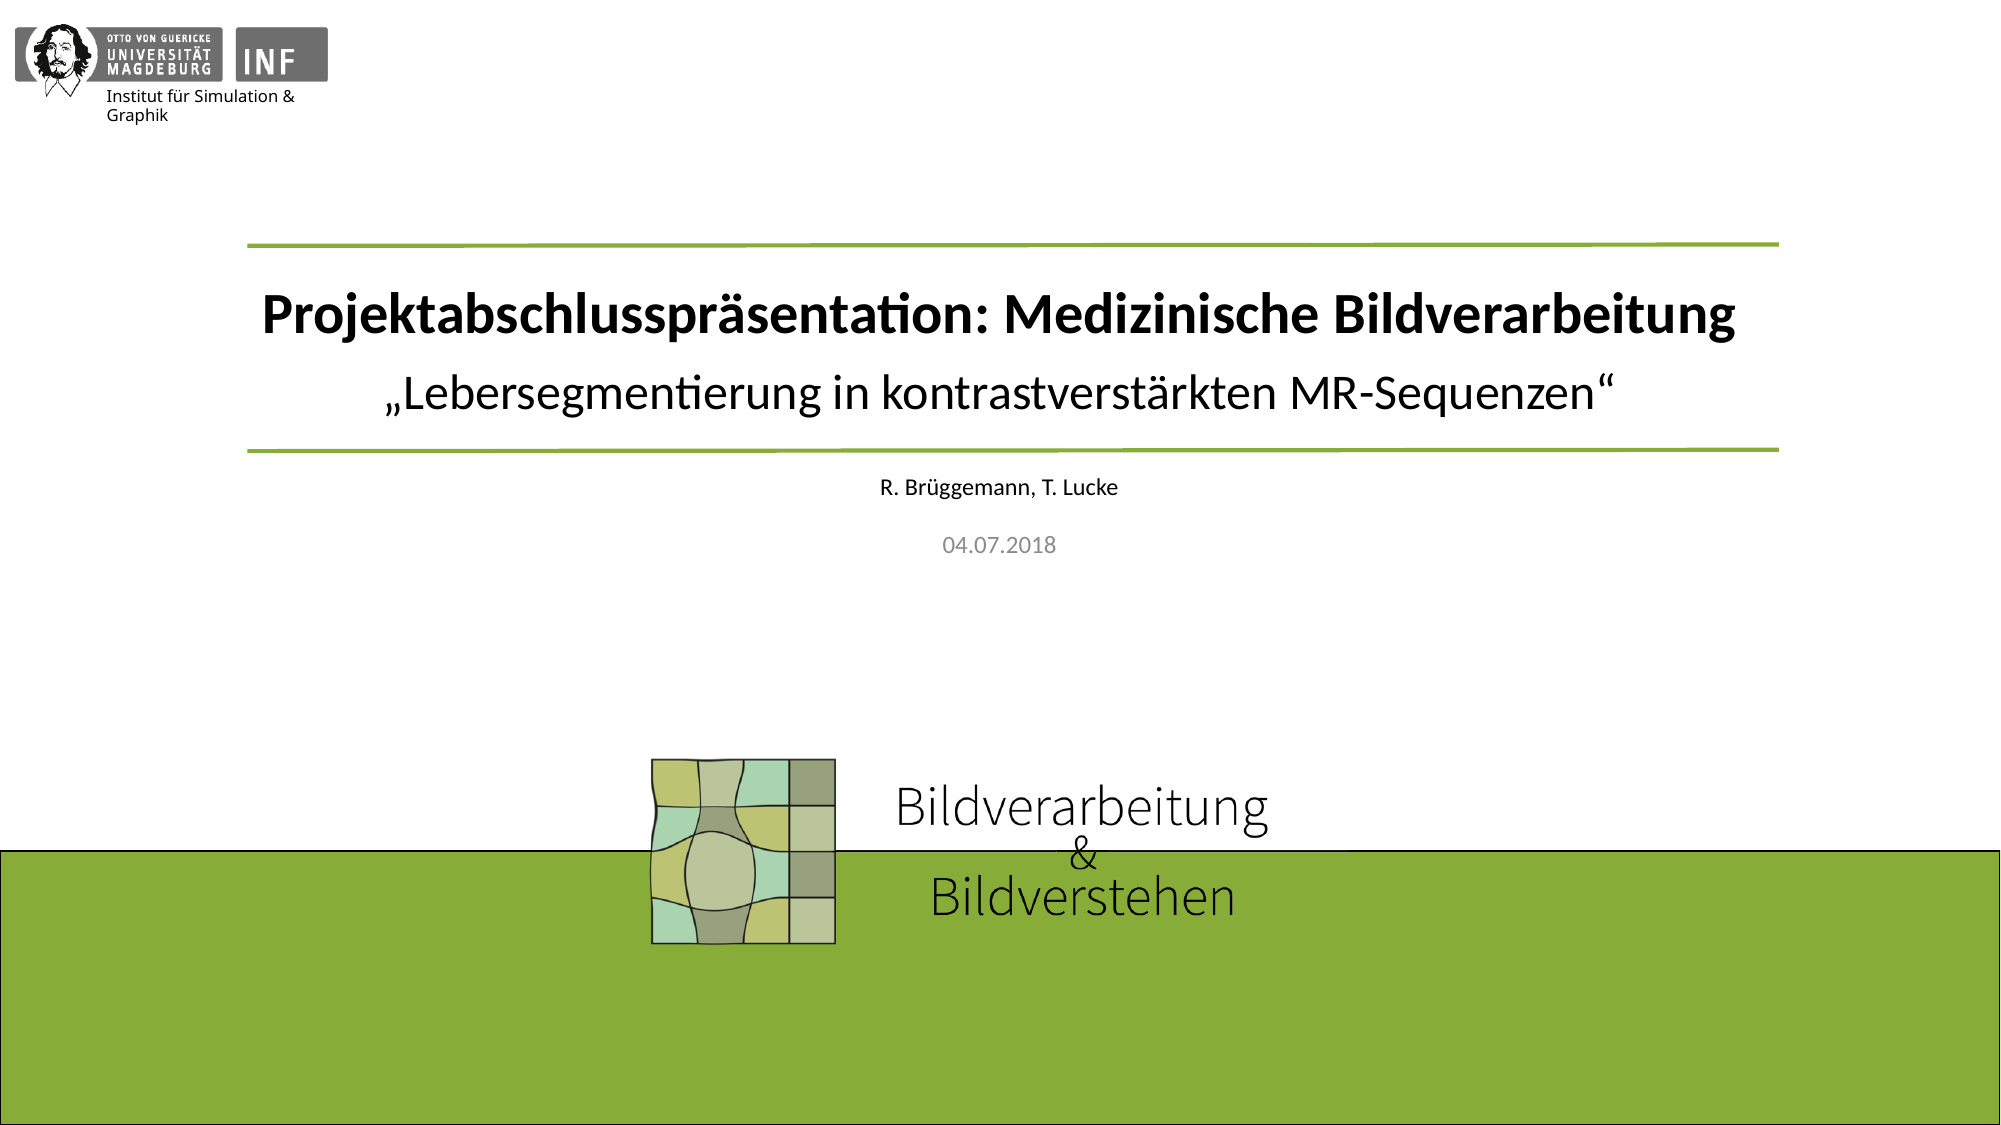

# Projektabschlusspräsentation: Medizinische Bildverarbeitung
„Lebersegmentierung in kontrastverstärkten MR-Sequenzen“
R. Brüggemann, T. Lucke
04.07.2018